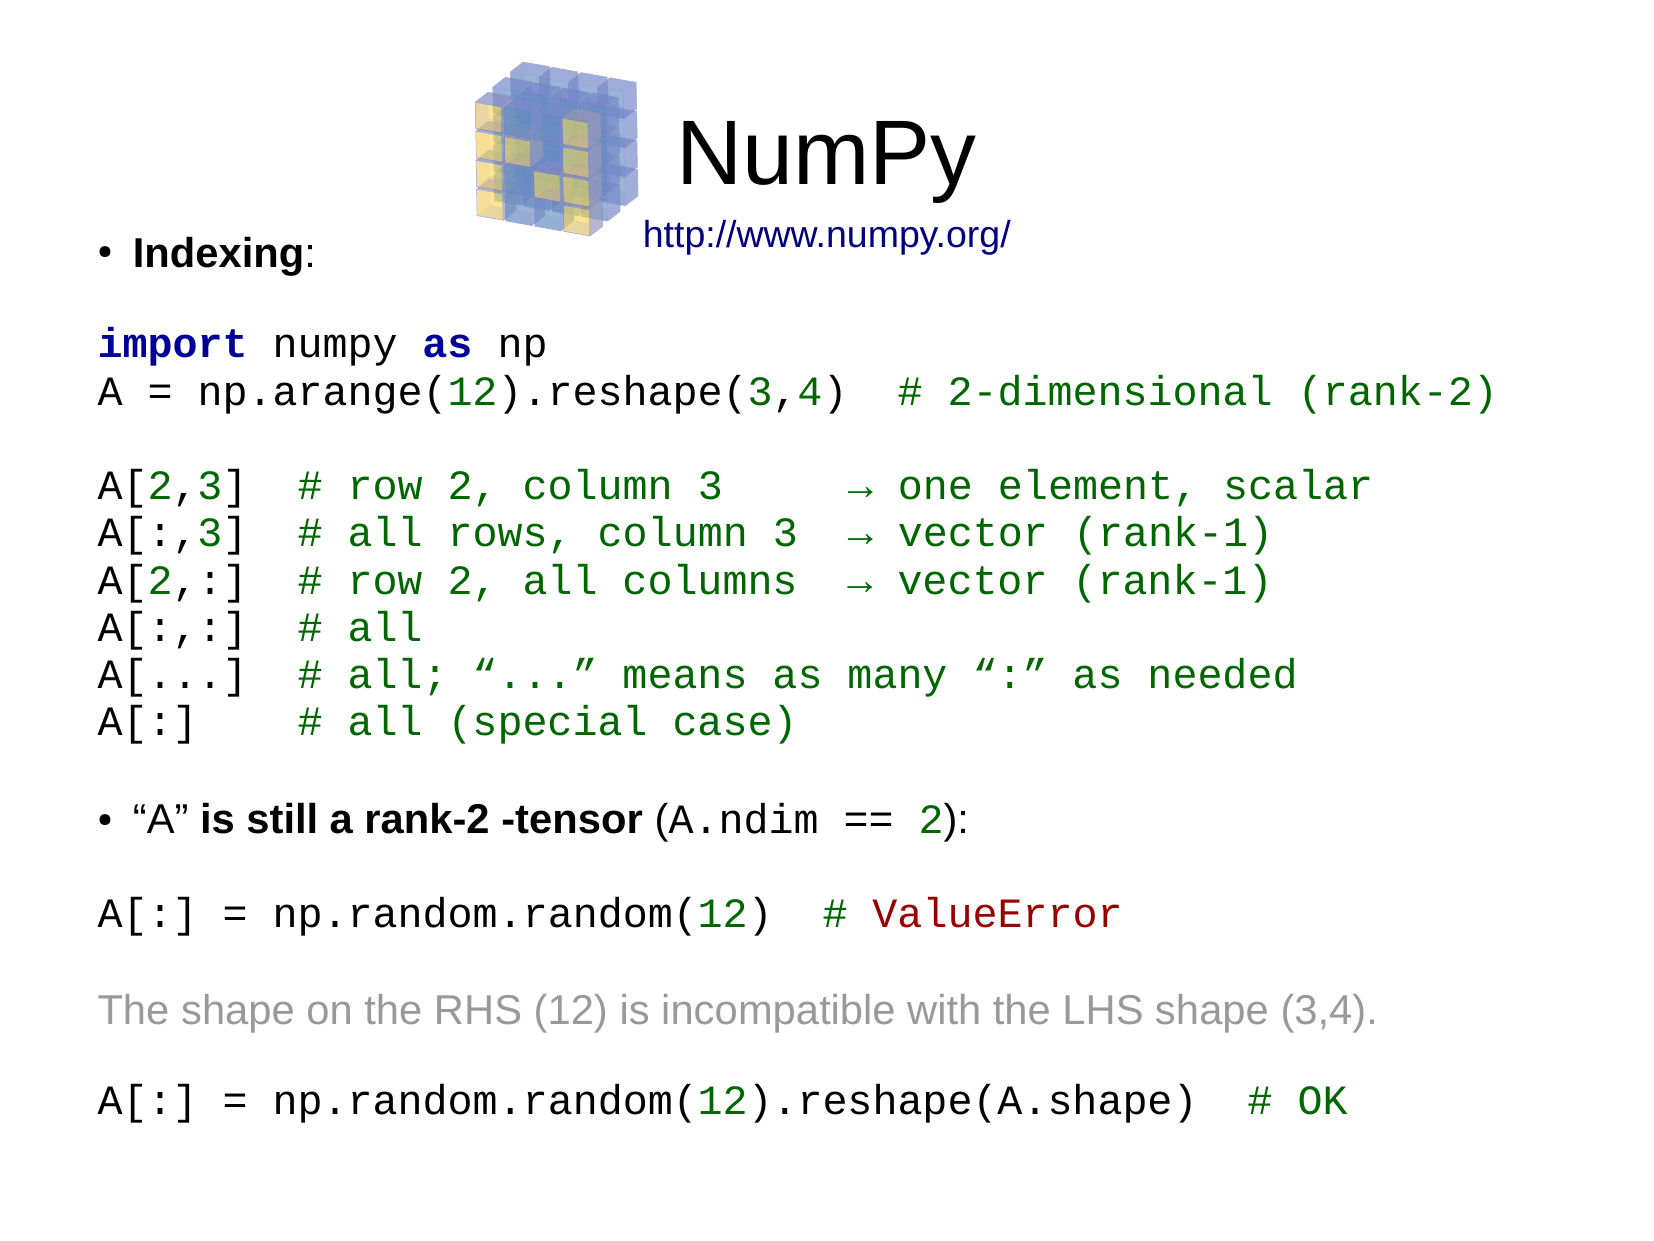

# NumPy
http://www.numpy.org/
Indexing:
import numpy as np
A = np.arange(12).reshape(3,4) # 2-dimensional (rank-2)
A[2,3] # row 2, column 3 → one element, scalar
A[:,3] # all rows, column 3 → vector (rank-1)
A[2,:] # row 2, all columns → vector (rank-1)
A[:,:] # all
A[...] # all; “...” means as many “:” as needed
A[:] # all (special case)
“A” is still a rank-2 -tensor (A.ndim == 2):
A[:] = np.random.random(12) # ValueError
The shape on the RHS (12) is incompatible with the LHS shape (3,4).
A[:] = np.random.random(12).reshape(A.shape) # OK